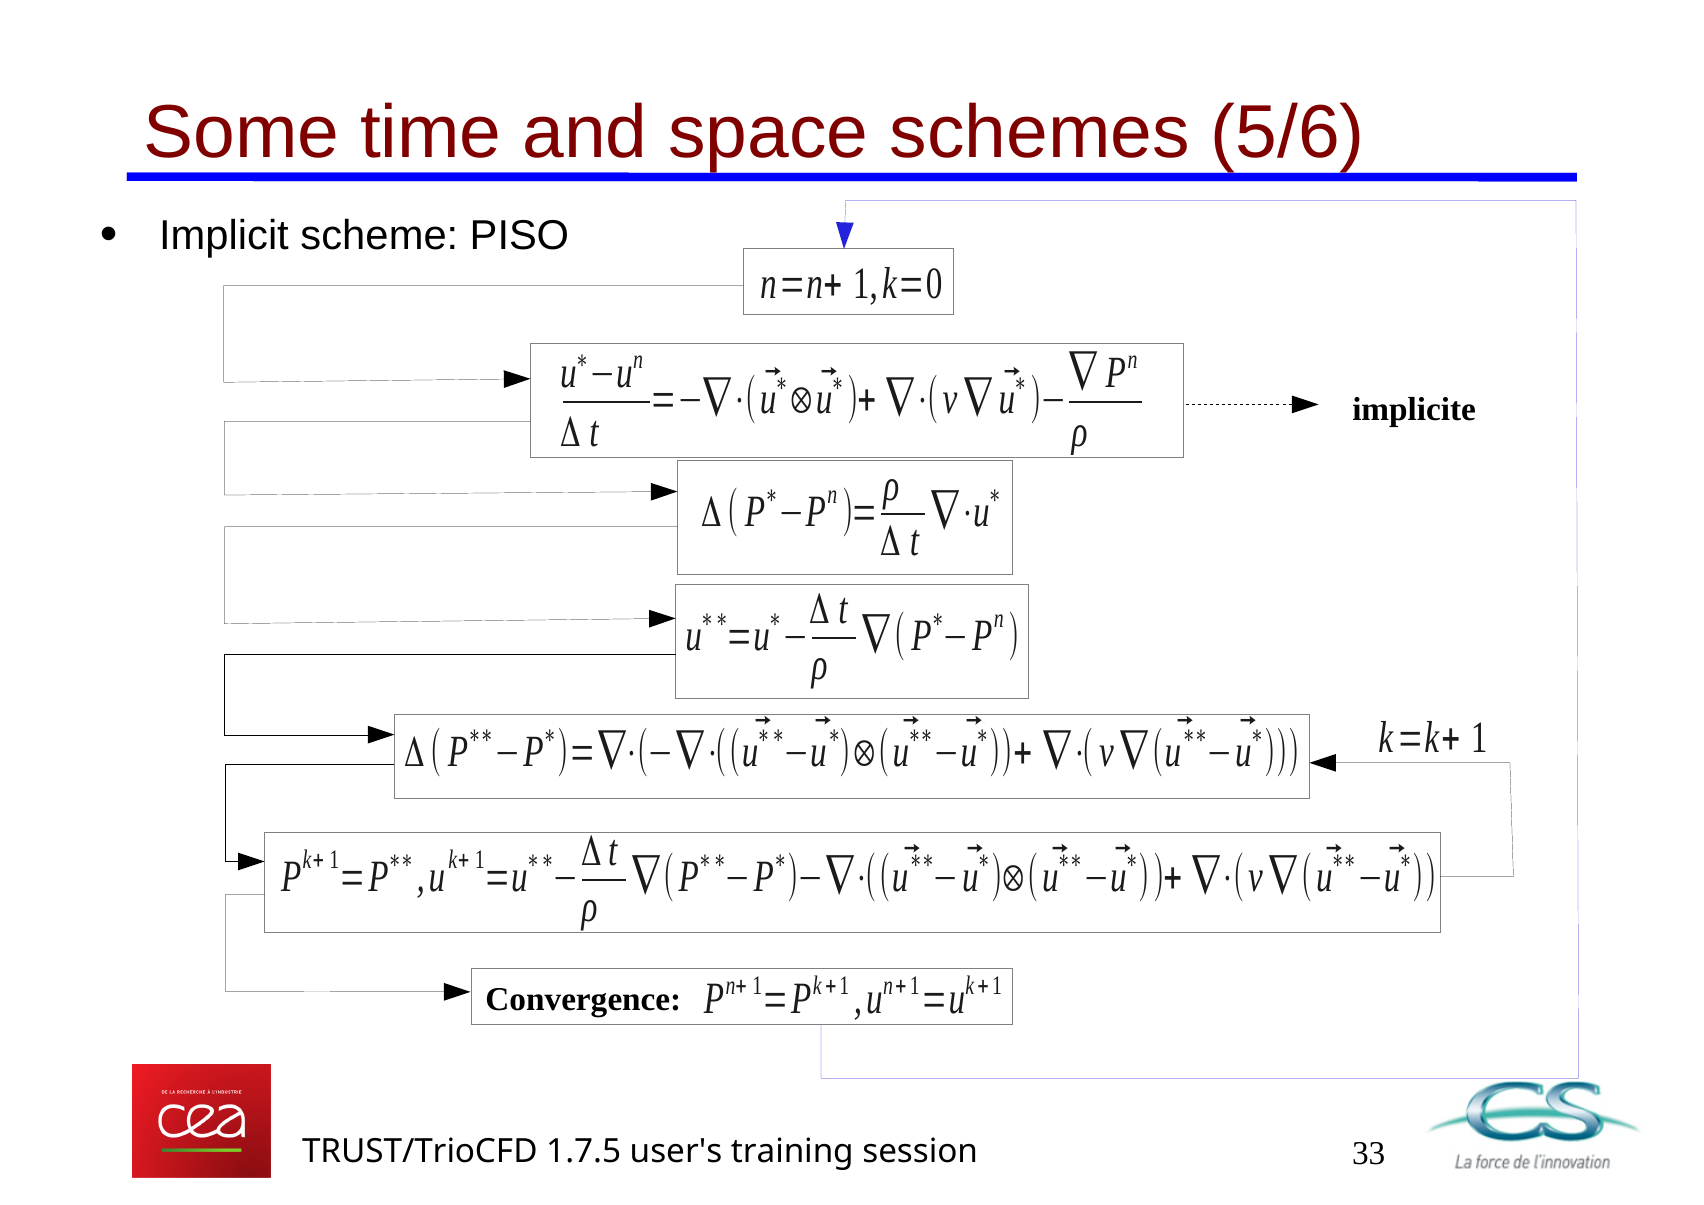

# Some time and space schemes (5/6)
Implicit scheme: PISO
implicite
Convergence:
TRUST/TrioCFD 1.7.5 user's training session
33